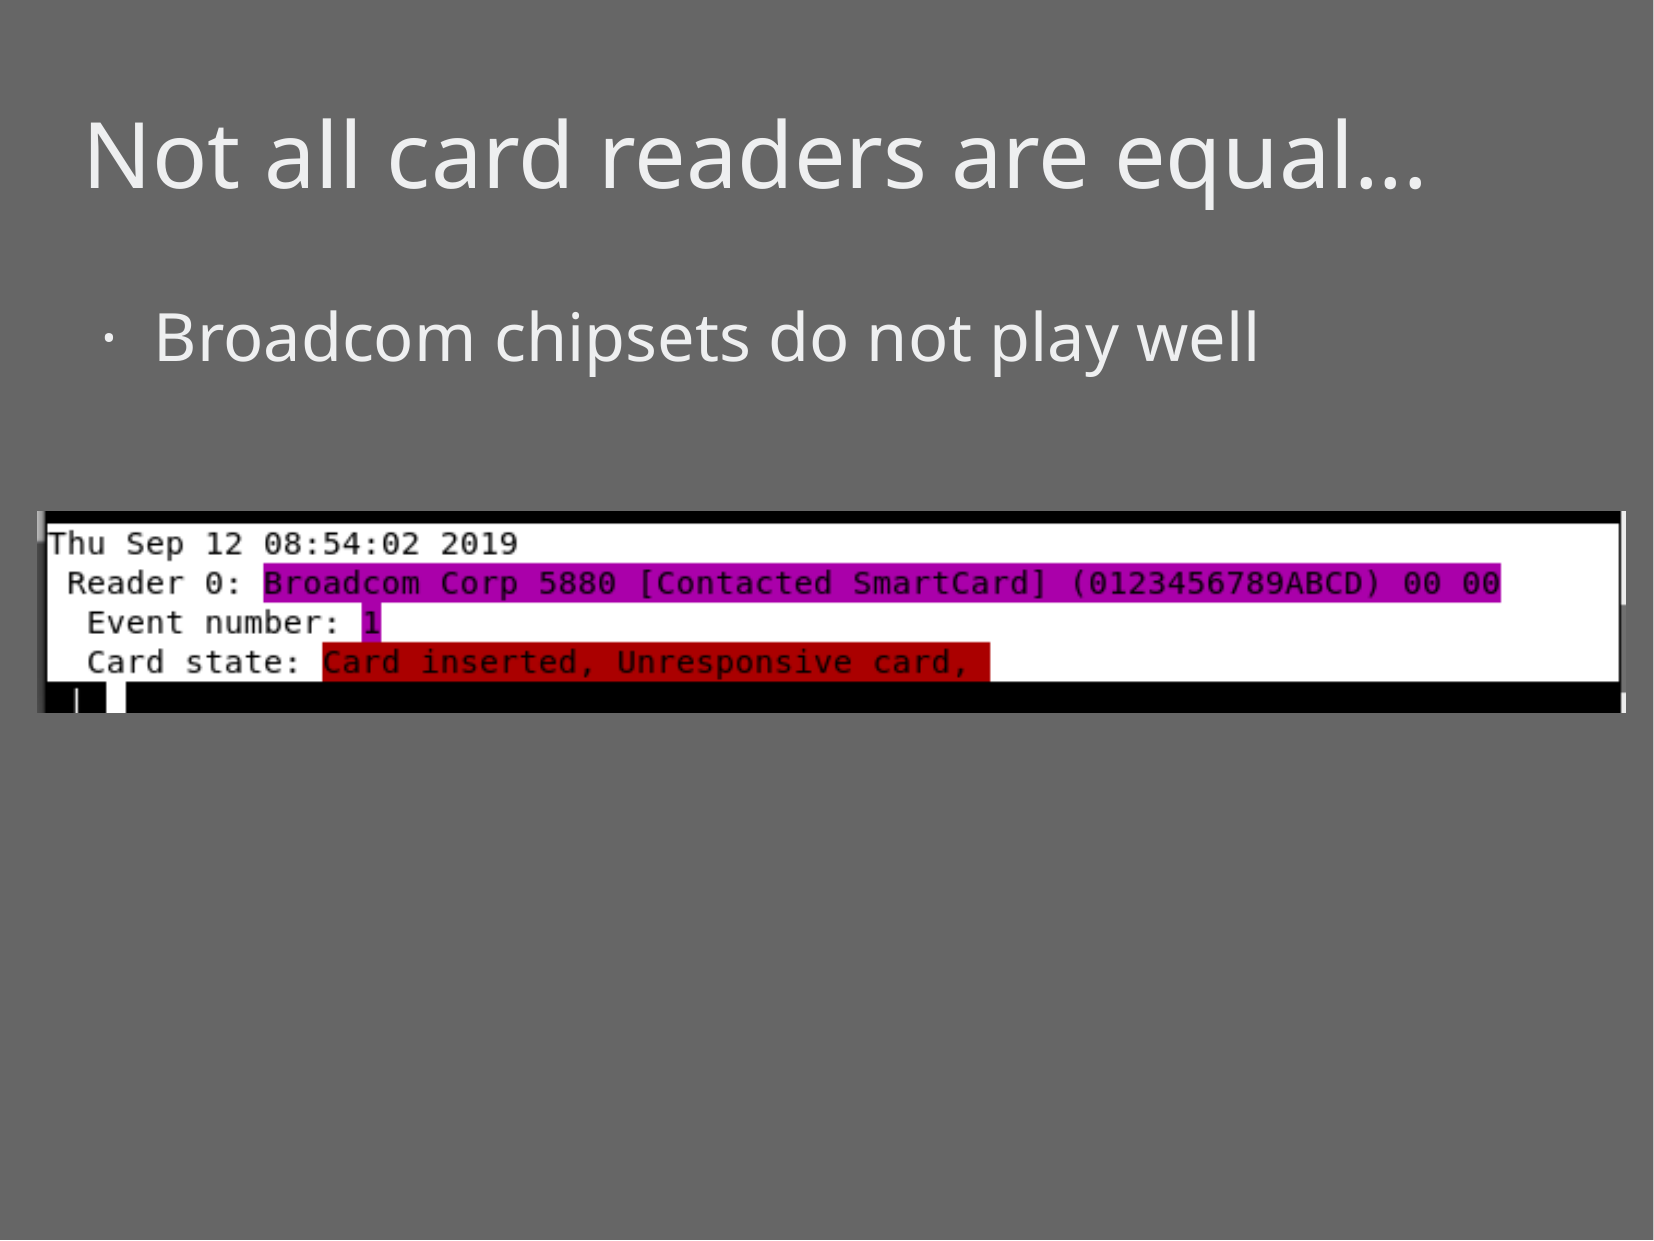

# Not all card readers are equal...
Broadcom chipsets do not play well